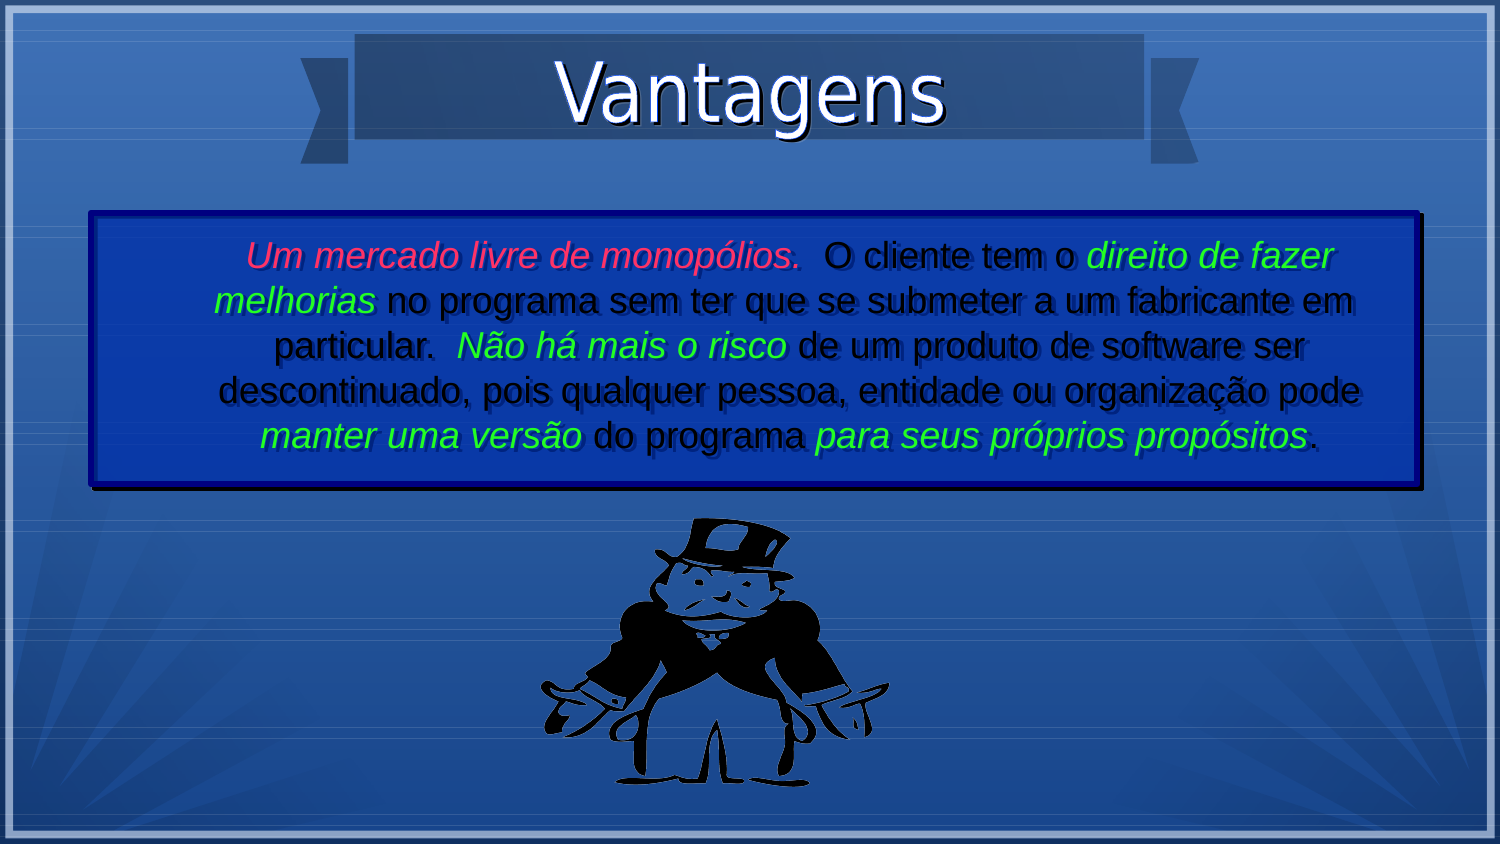

# Vantagens
Um mercado livre de monopólios. O cliente tem o direito de fazer melhorias no programa sem ter que se submeter a um fabricante em particular. Não há mais o risco de um produto de software ser descontinuado, pois qualquer pessoa, entidade ou organização pode manter uma versão do programa para seus próprios propósitos.